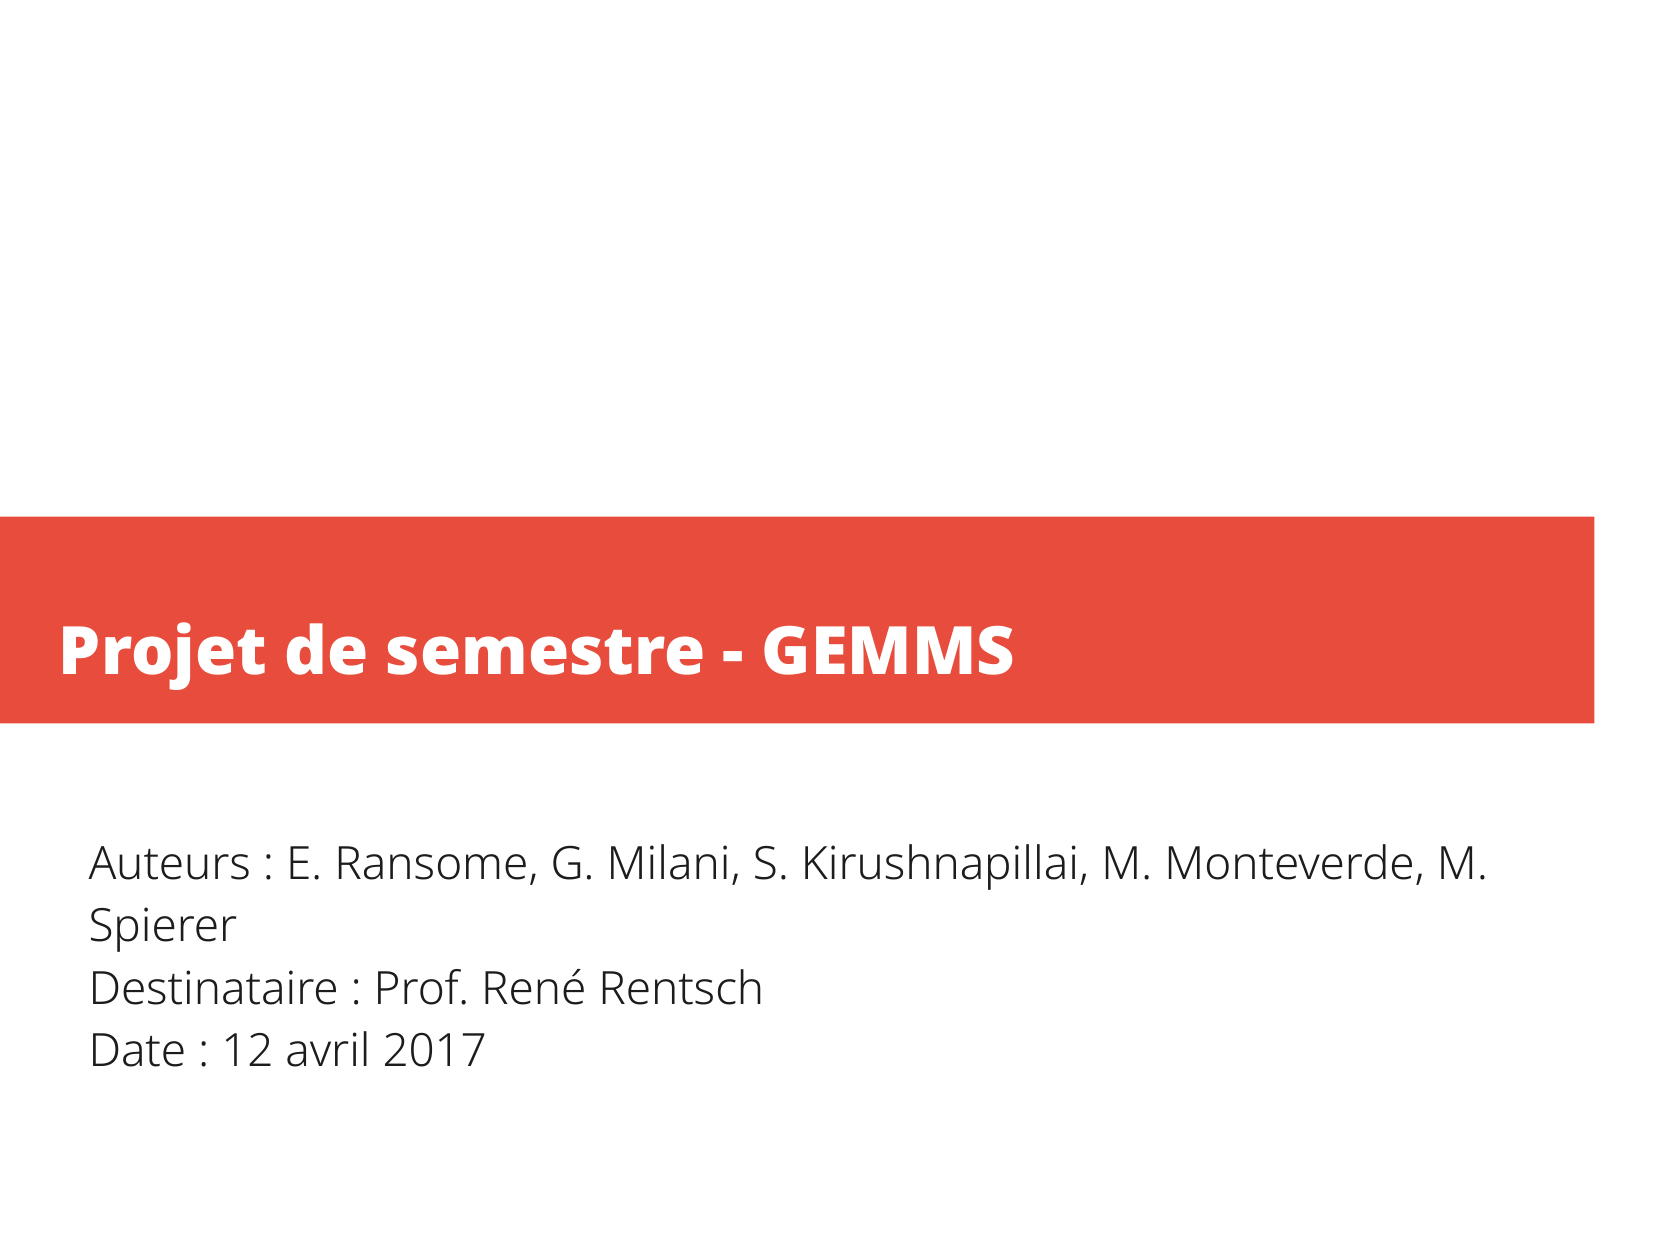

# Projet de semestre - GEMMS
Auteurs : E. Ransome, G. Milani, S. Kirushnapillai, M. Monteverde, M. Spierer
Destinataire : Prof. René Rentsch
Date : 12 avril 2017